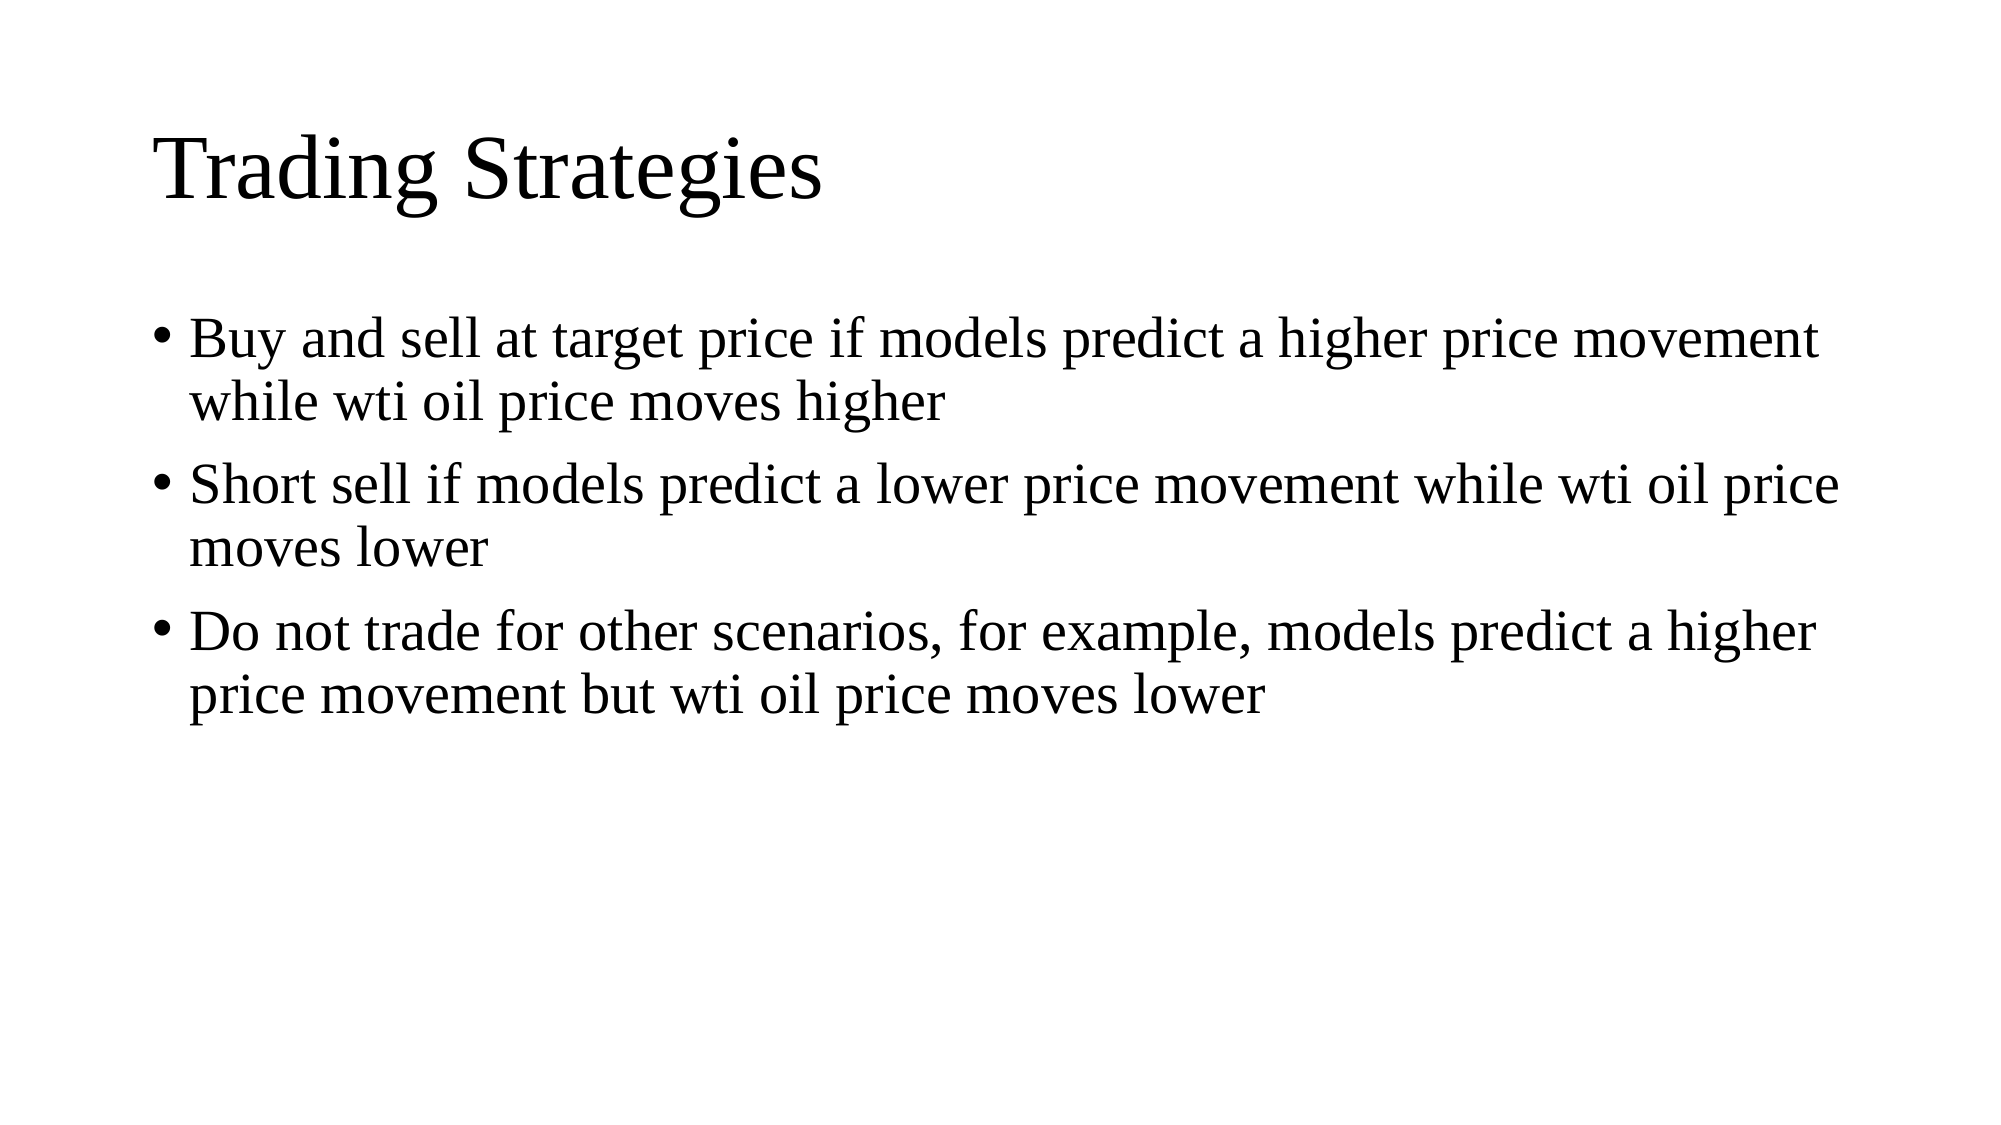

# Trading Strategies
Buy and sell at target price if models predict a higher price movement while wti oil price moves higher
Short sell if models predict a lower price movement while wti oil price moves lower
Do not trade for other scenarios, for example, models predict a higher price movement but wti oil price moves lower